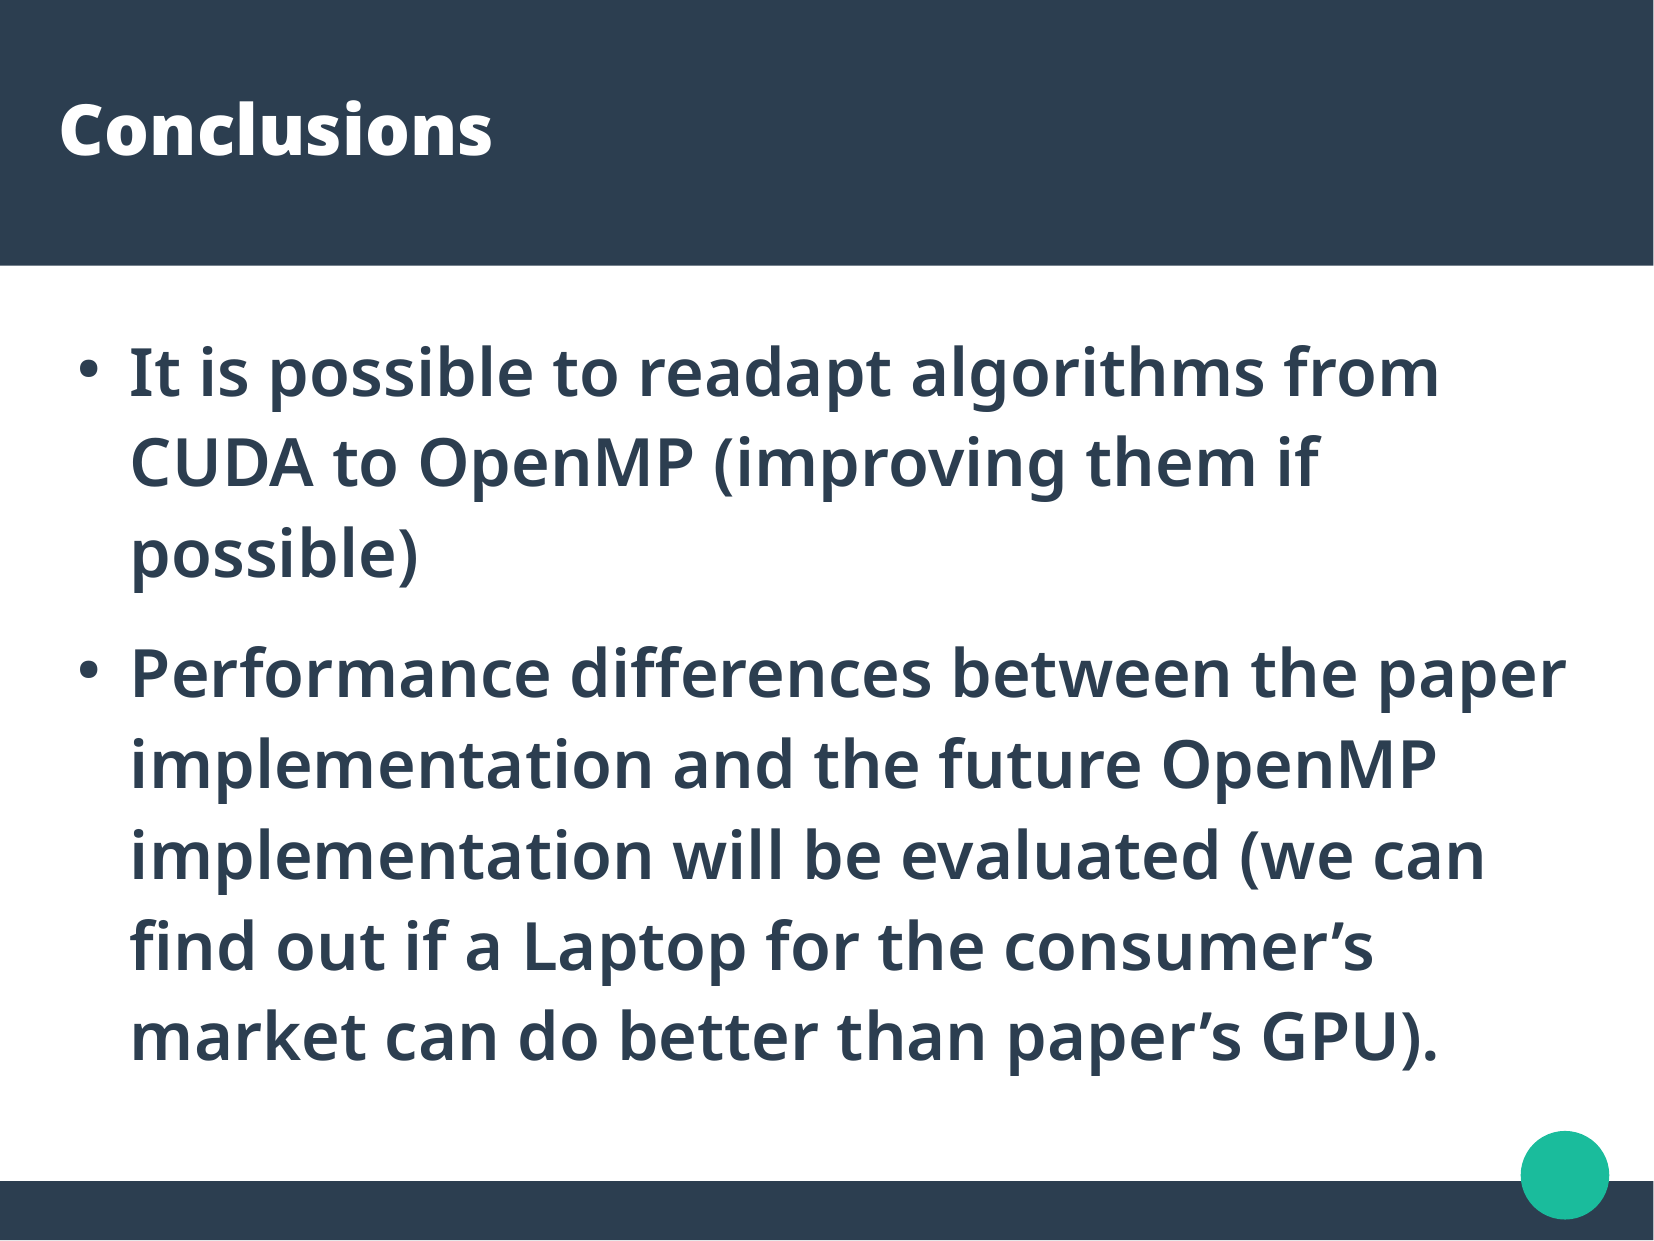

# Conclusions
It is possible to readapt algorithms from CUDA to OpenMP (improving them if possible)
Performance differences between the paper implementation and the future OpenMP implementation will be evaluated (we can find out if a Laptop for the consumer’s market can do better than paper’s GPU).